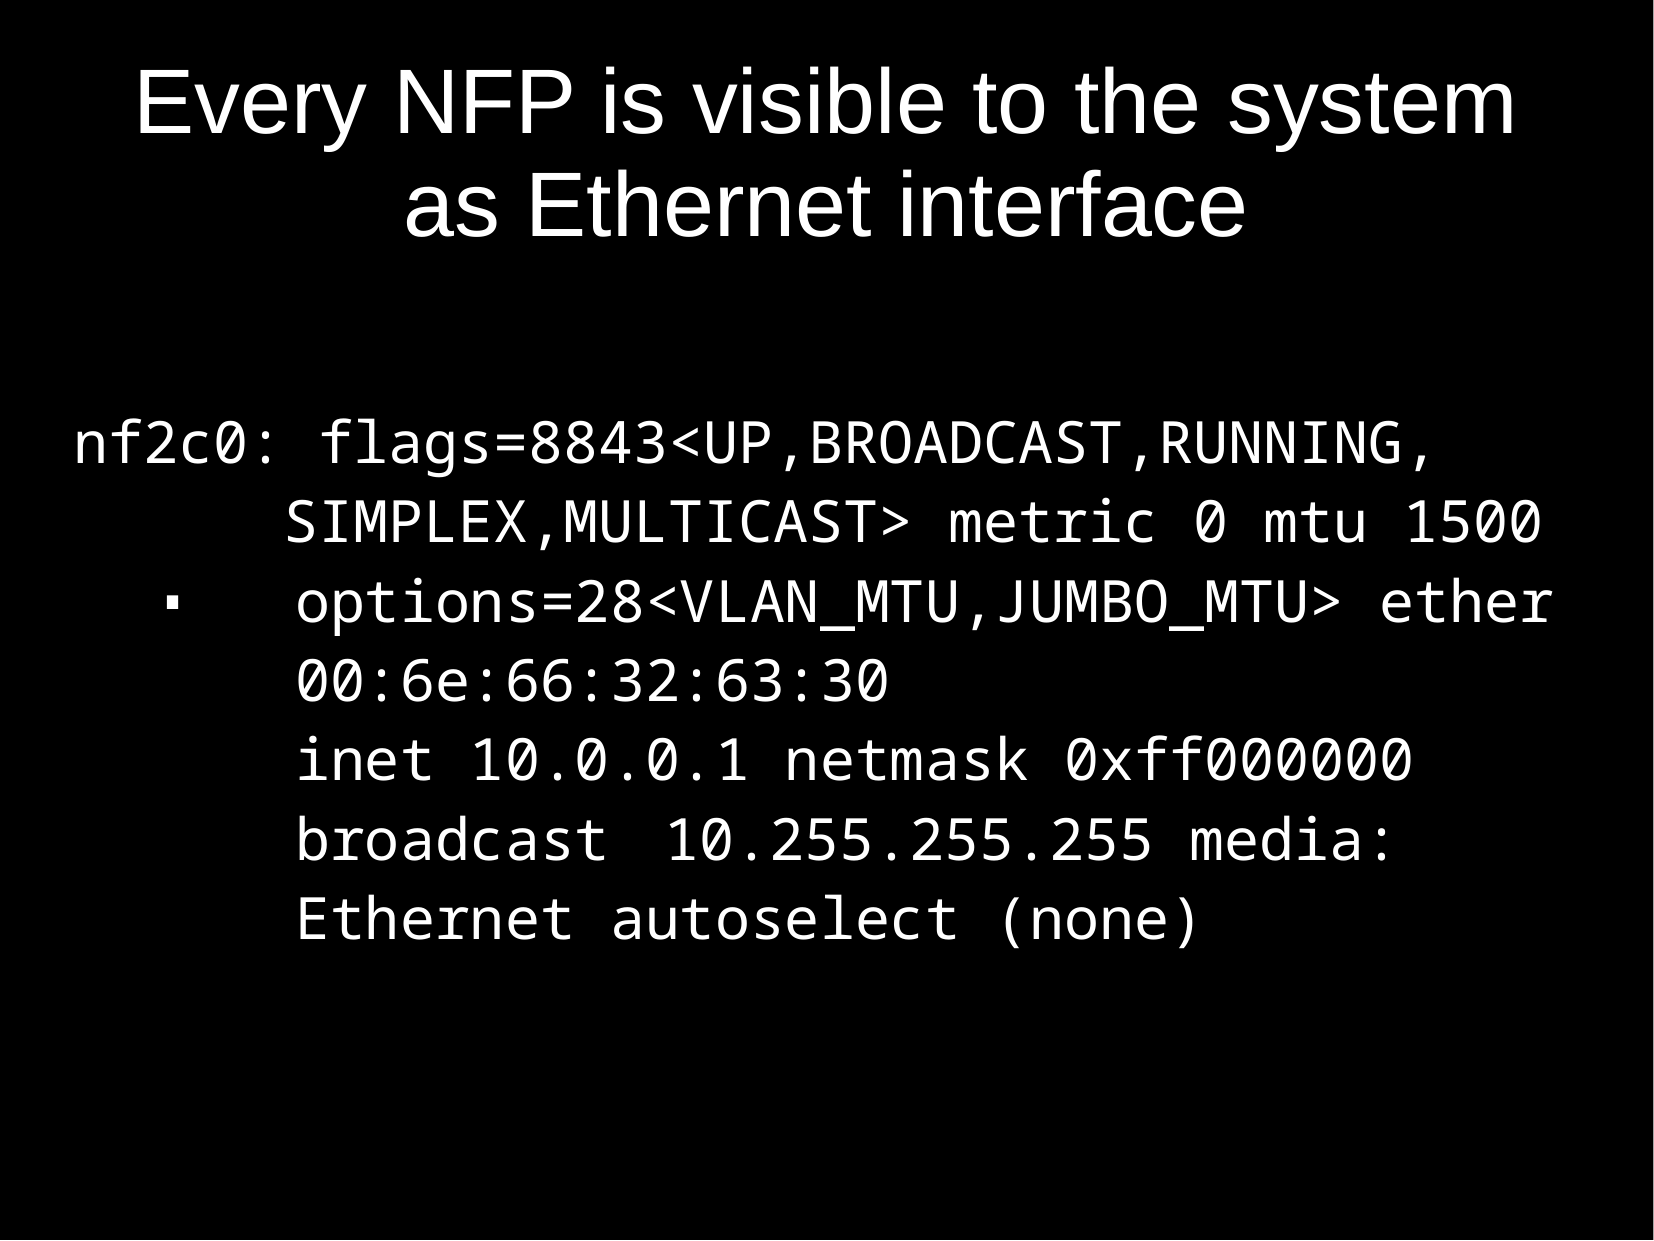

# Every NFP is visible to the system as Ethernet interface
 .
nf2c0: flags=8843<UP,BROADCAST,RUNNING,
 SIMPLEX,MULTICAST> metric 0 mtu 1500
			options=28<VLAN_MTU,JUMBO_MTU> ether 			00:6e:66:32:63:30
			inet 10.0.0.1 netmask 0xff000000 					broadcast 	10.255.255.255 media: 					Ethernet autoselect (none)